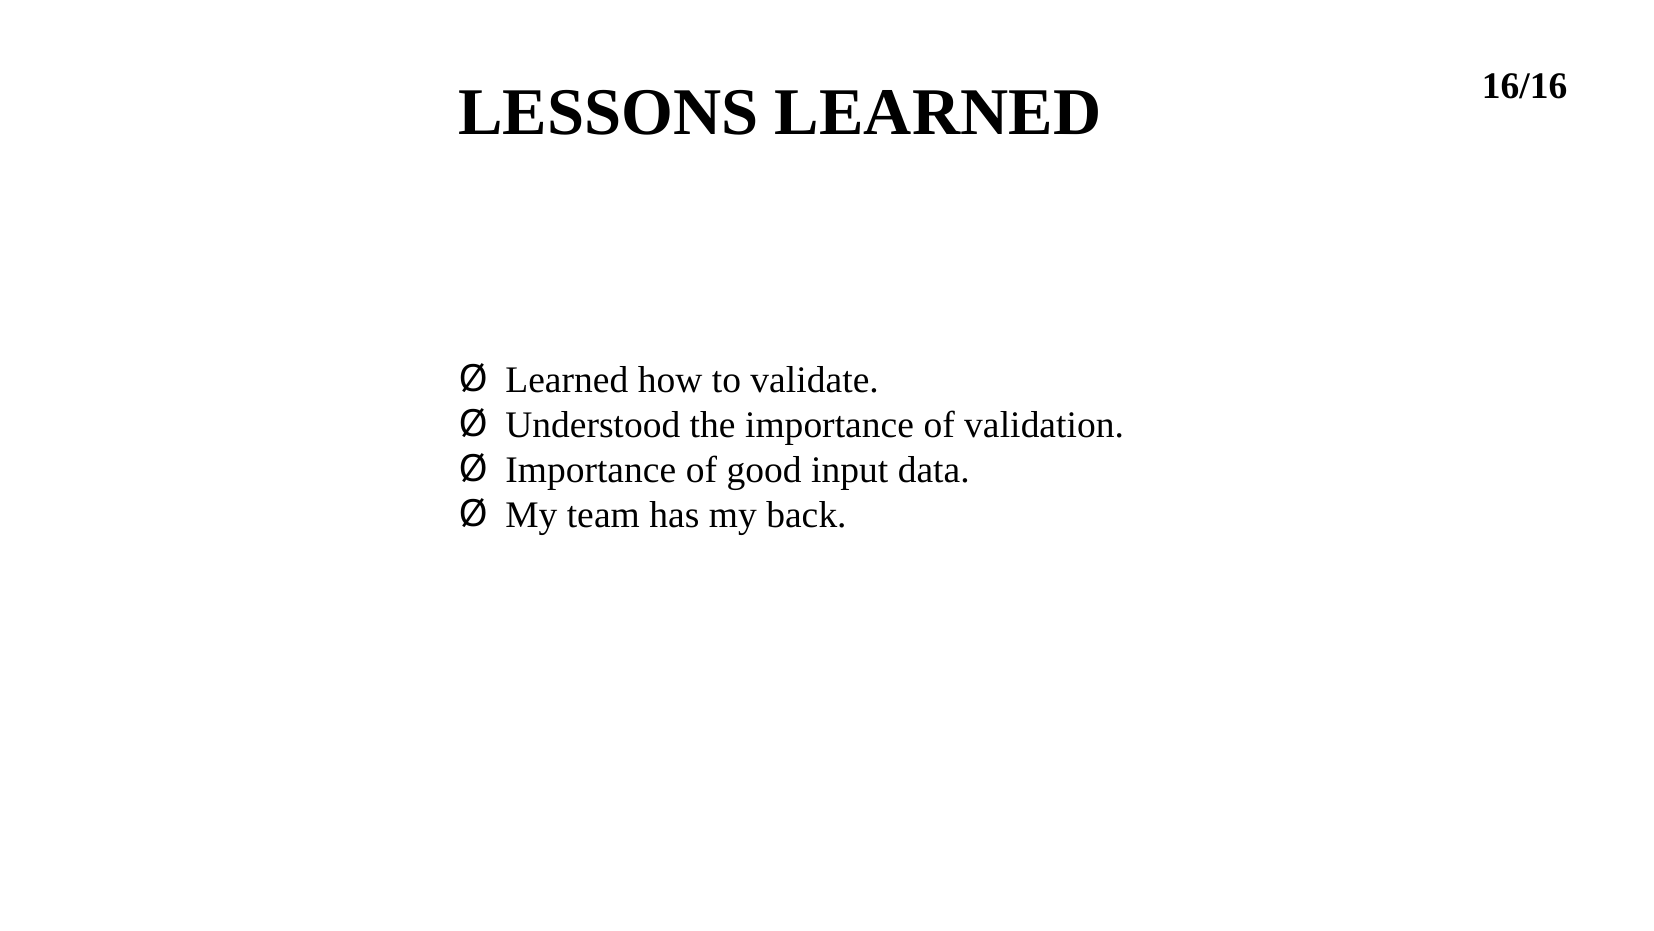

16/16
LESSONS LEARNED
Learned how to validate.
Understood the importance of validation.
Importance of good input data.
My team has my back.